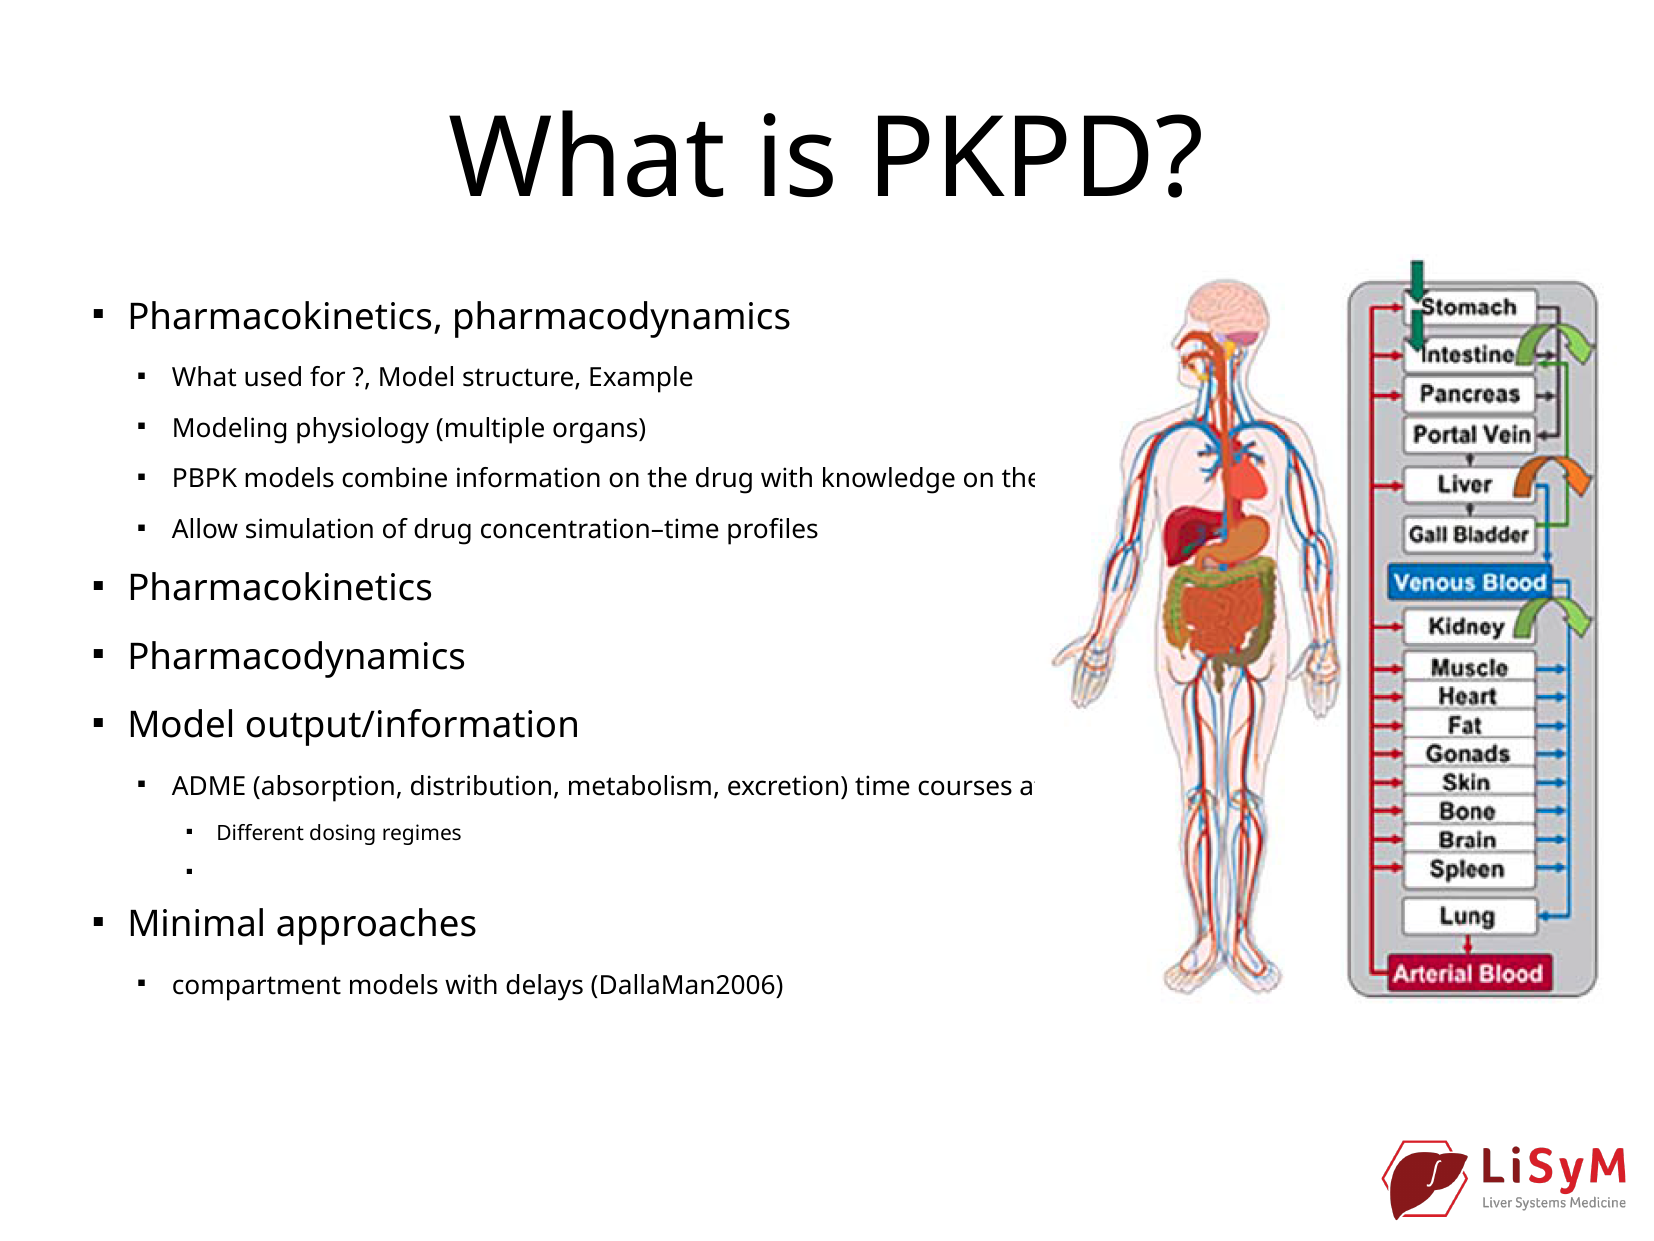

# What is PKPD?
Pharmacokinetics, pharmacodynamics
What used for ?, Model structure, Example
Modeling physiology (multiple organs)
PBPK models combine information on the drug with knowledge on the physiology and biology at organism level
Allow simulation of drug concentration–time profiles
Pharmacokinetics
Pharmacodynamics
Model output/information
ADME (absorption, distribution, metabolism, excretion) time courses after application of substances
Different dosing regimes
Minimal approaches
compartment models with delays (DallaMan2006)